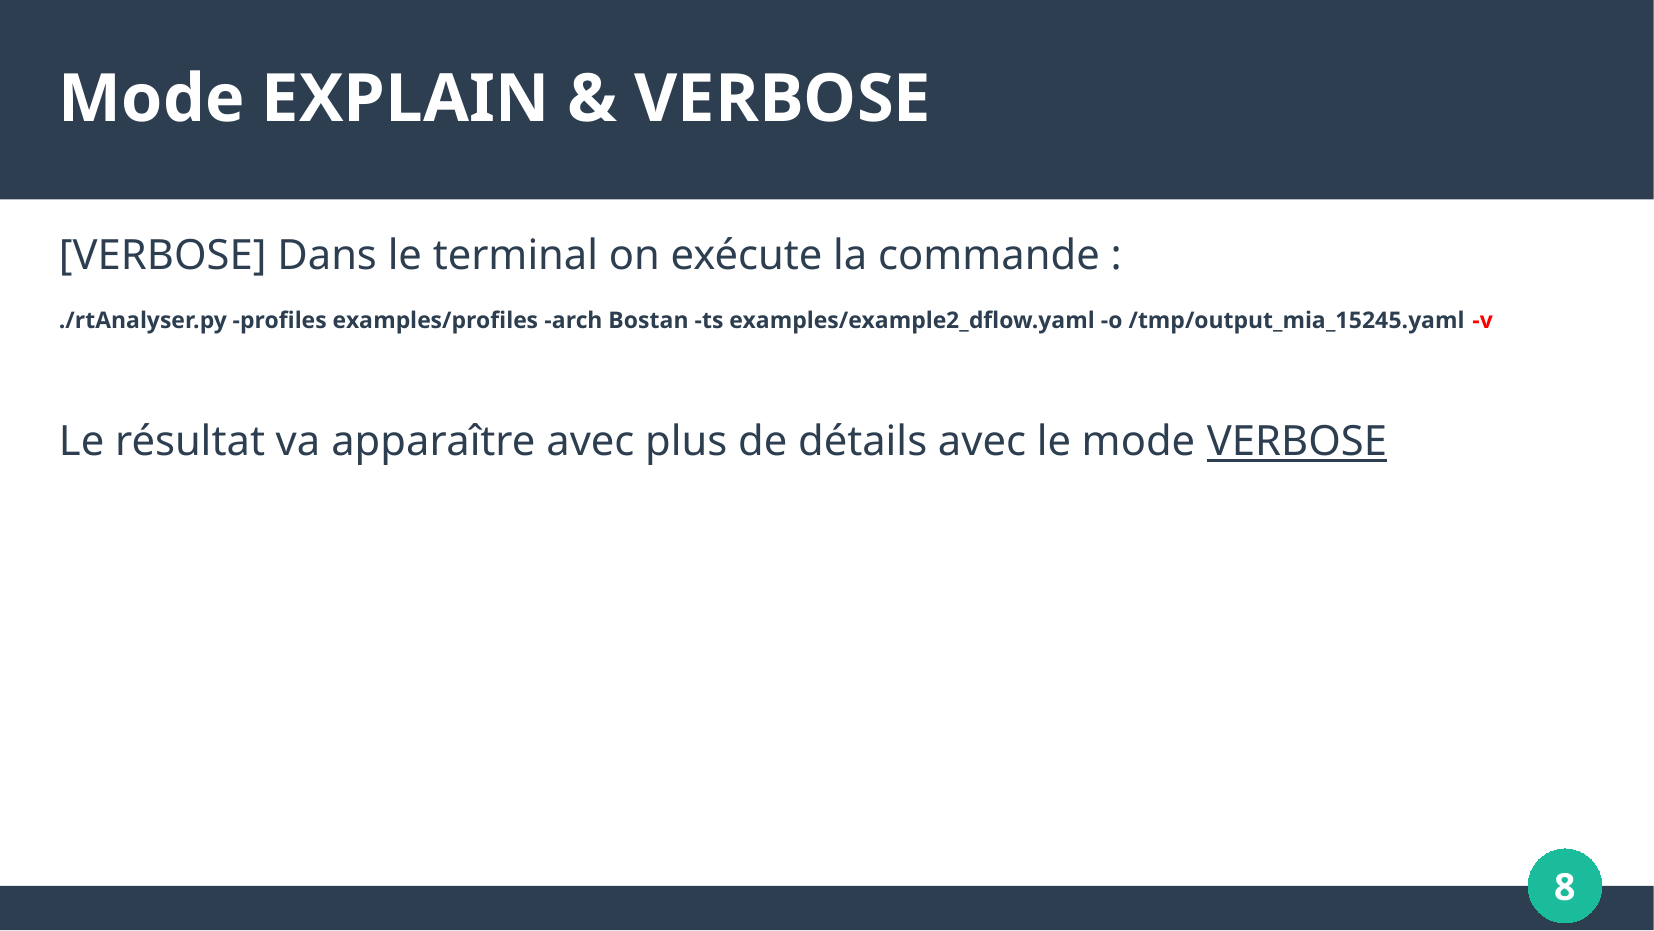

Mode EXPLAIN & VERBOSE
# [VERBOSE] Dans le terminal on exécute la commande :
./rtAnalyser.py -profiles examples/profiles -arch Bostan -ts examples/example2_dflow.yaml -o /tmp/output_mia_15245.yaml -v
Le résultat va apparaître avec plus de détails avec le mode VERBOSE
8